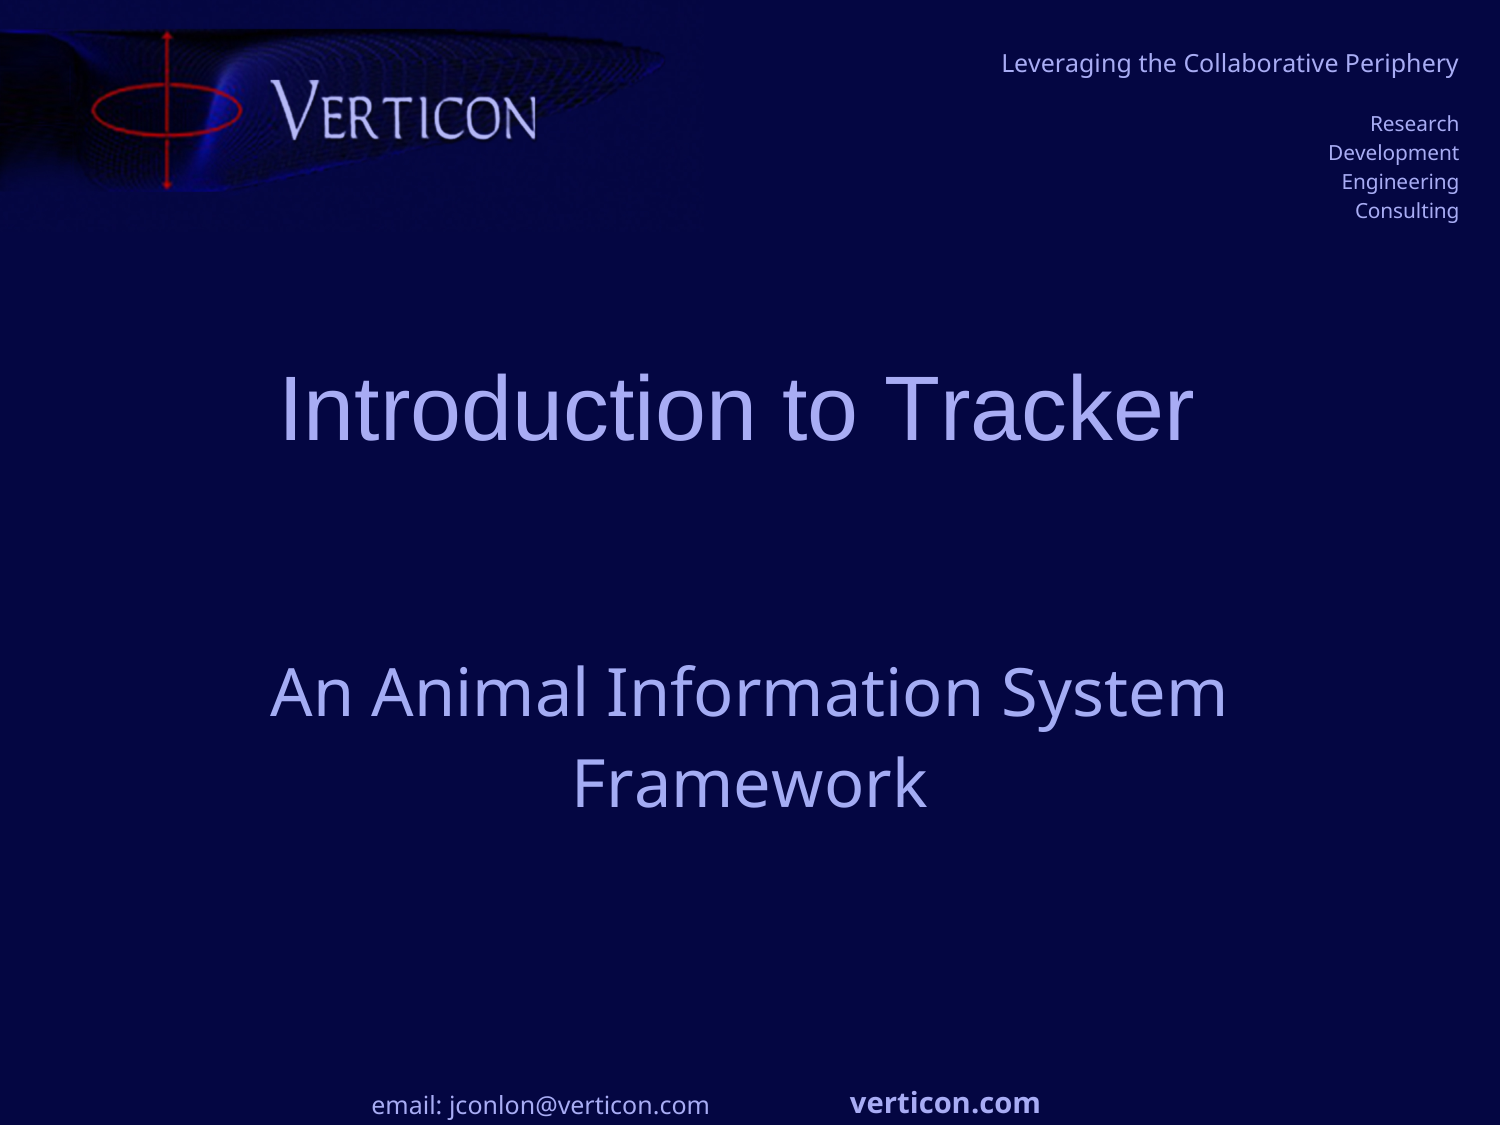

Leveraging the Collaborative Periphery
Research
Development
Engineering
Consulting
# Introduction to Tracker
An Animal Information System Framework
verticon.com
email: jconlon@verticon.com